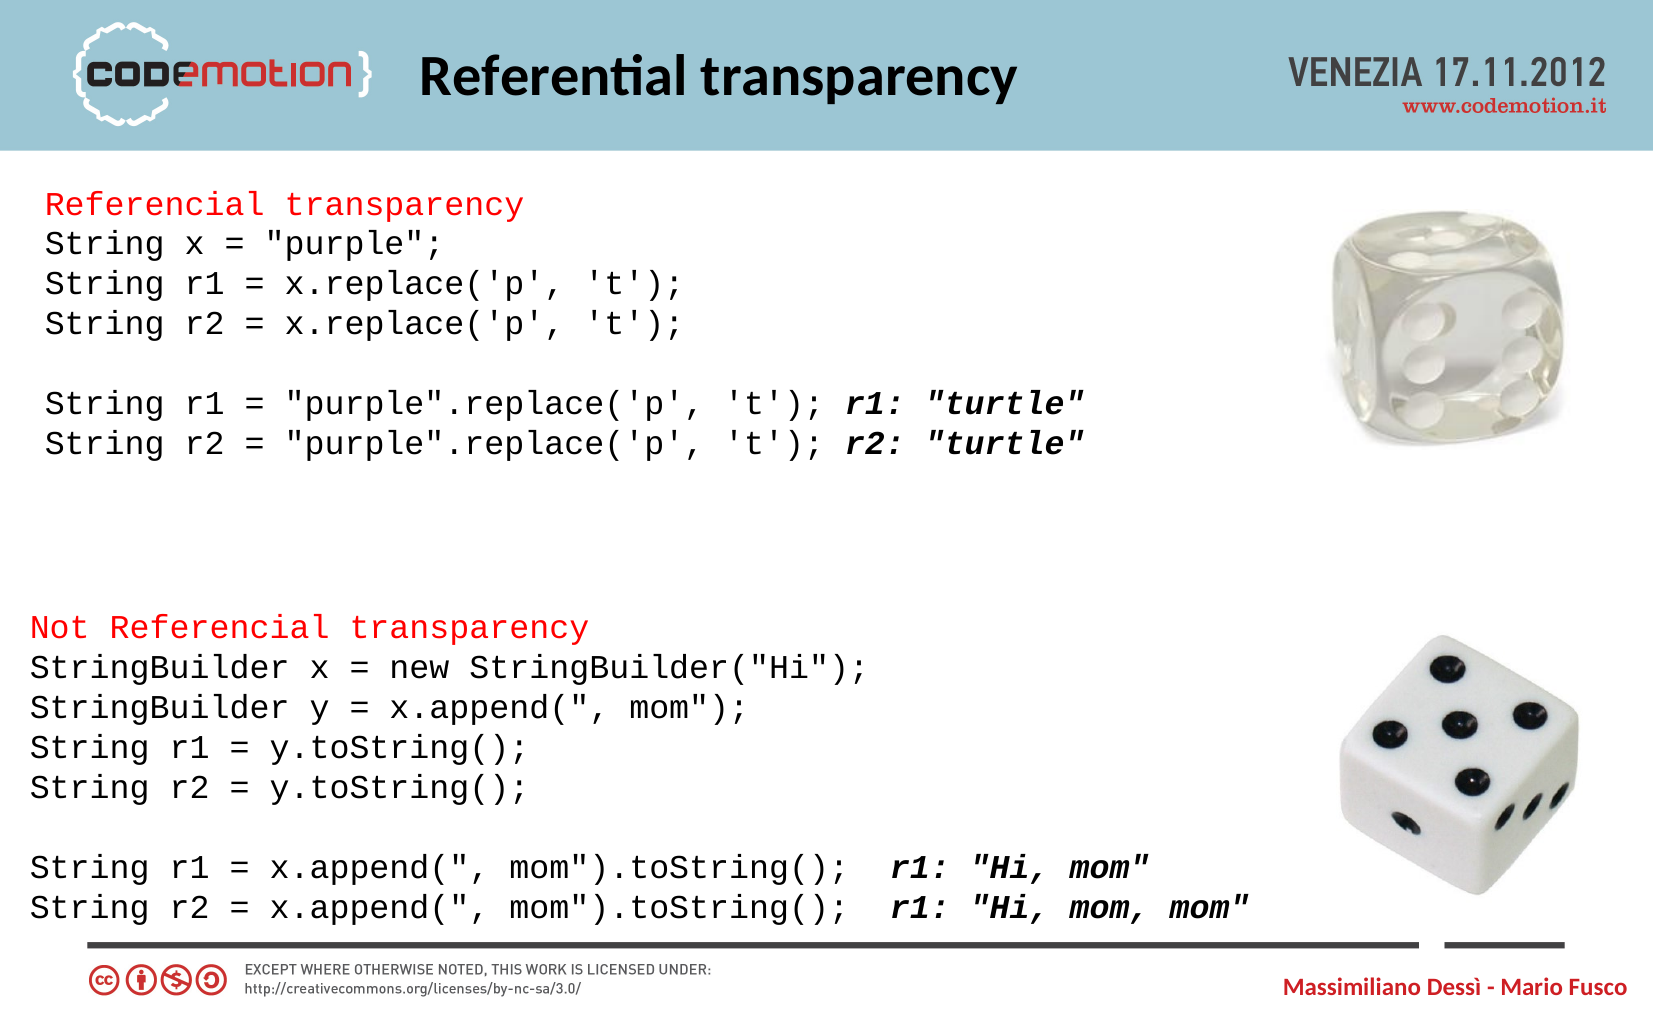

Referential transparency
Referencial transparency
String x = "purple";
String r1 = x.replace('p', 't');
String r2 = x.replace('p', 't');
String r1 = "purple".replace('p', 't'); r1: "turtle"
String r2 = "purple".replace('p', 't'); r2: "turtle"
Not Referencial transparency
StringBuilder x = new StringBuilder("Hi");
StringBuilder y = x.append(", mom");
String r1 = y.toString();
String r2 = y.toString();
String r1 = x.append(", mom").toString(); r1: "Hi, mom"
String r2 = x.append(", mom").toString(); r1: "Hi, mom, mom"